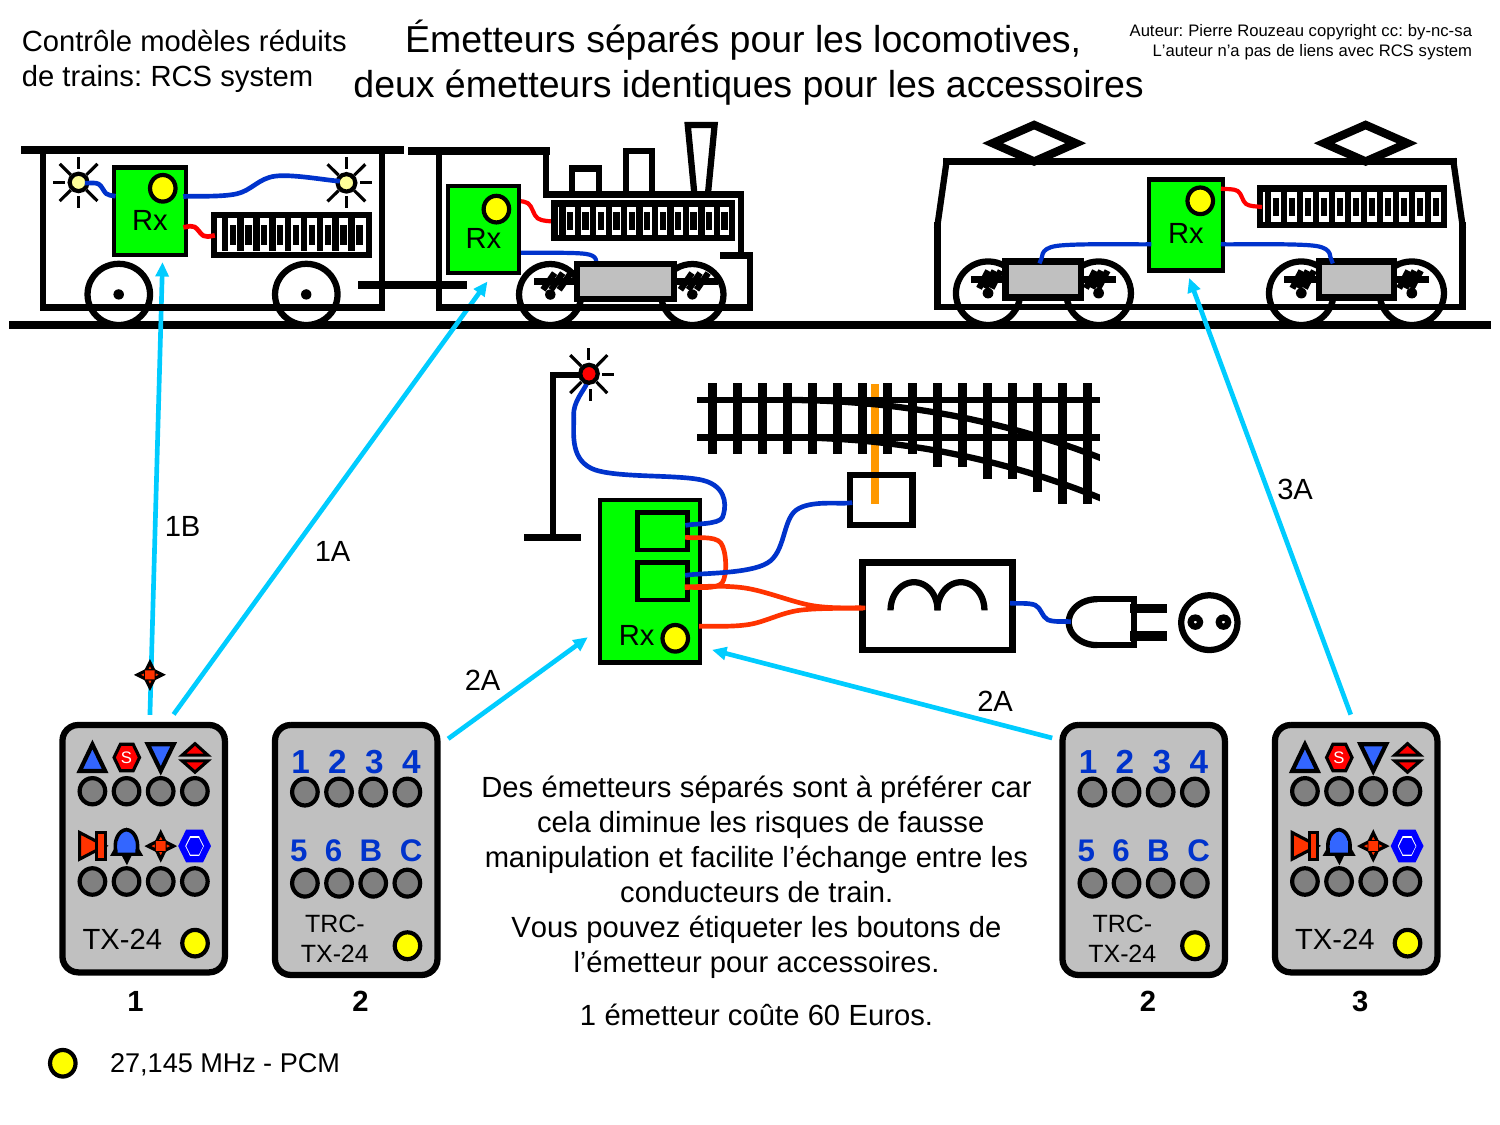

Contrôle modèles réduits
de trains: RCS system
Émetteurs séparés pour les locomotives,
 deux émetteurs identiques pour les accessoires
Auteur: Pierre Rouzeau copyright cc: by-nc-sa
L’auteur n’a pas de liens avec RCS system
Rx
Rx
Rx
3A
1B
Rx
1A
2A
2A
S
TX-24
1 2 3 4
5 6 B C
TRC-TX-24
1 2 3 4
5 6 B C
TRC-TX-24
S
TX-24
Des émetteurs séparés sont à préférer car
 cela diminue les risques de fausse
manipulation et facilite l’échange entre les conducteurs de train.
Vous pouvez étiqueter les boutons de
l’émetteur pour accessoires.
1 émetteur coûte 60 Euros.
1
2
2
3
27,145 MHz - PCM